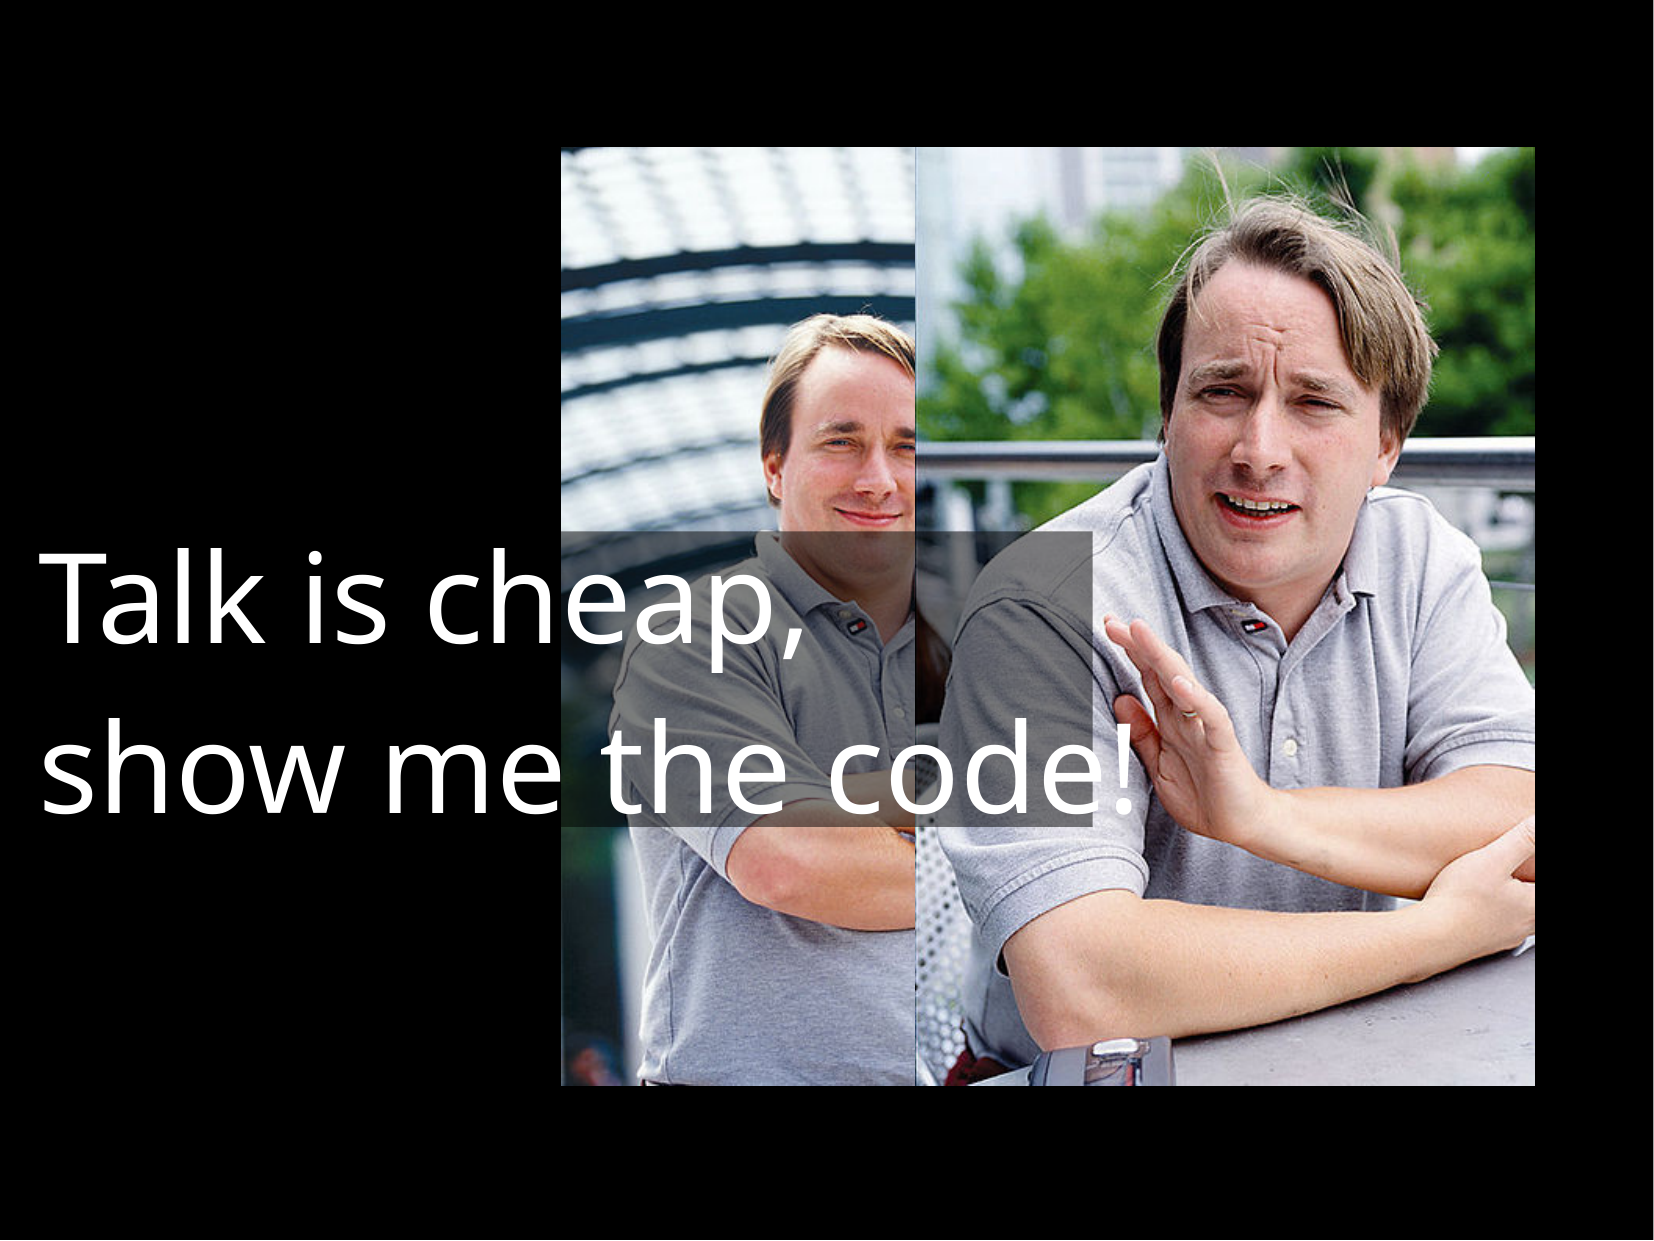

Talk is cheap,
show me the code!